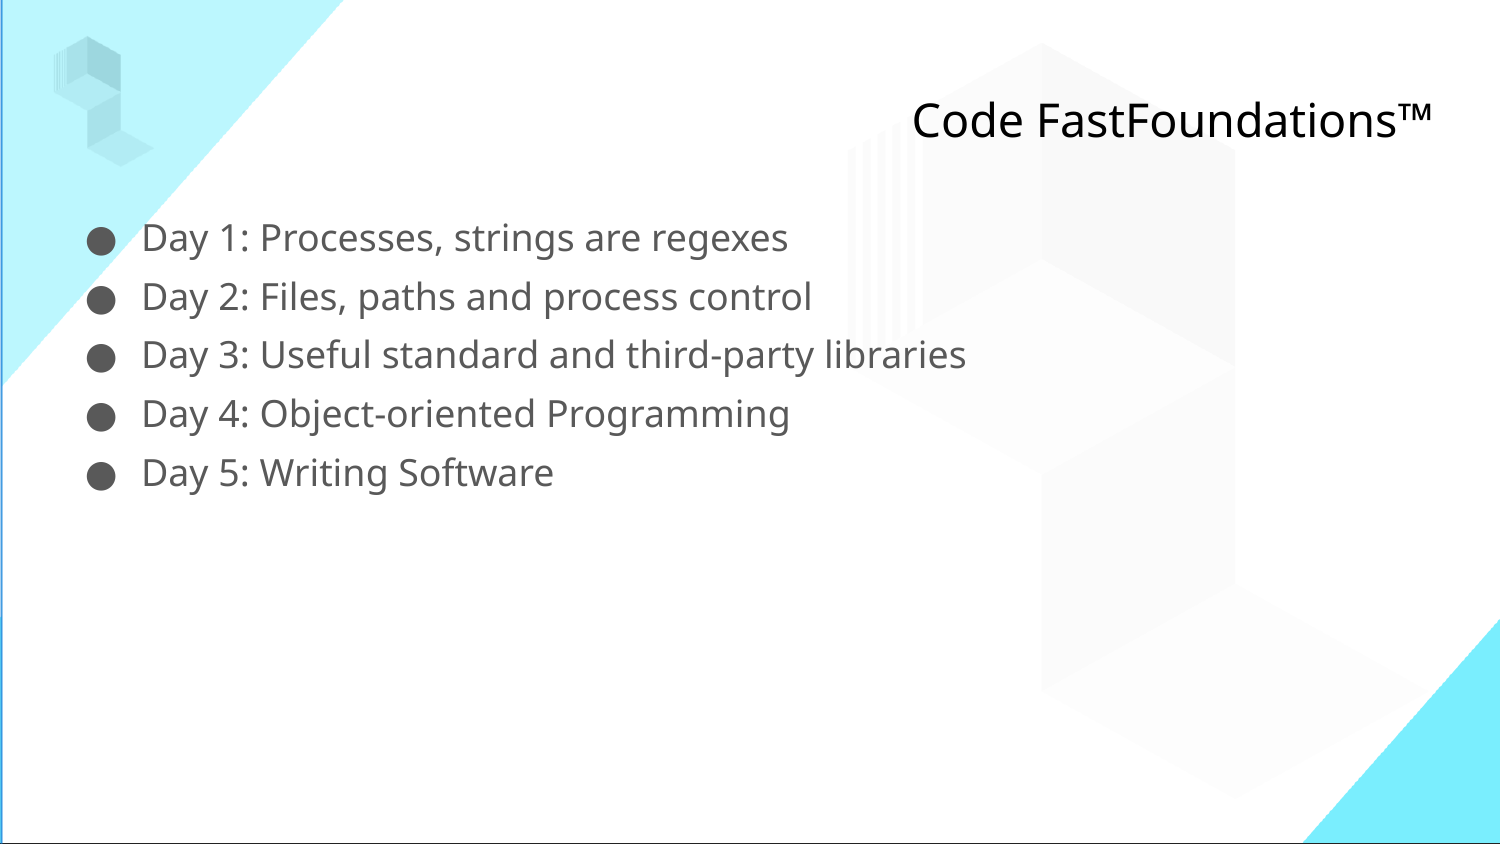

# Code FastFoundations™
Day 1: Processes, strings are regexes
Day 2: Files, paths and process control
Day 3: Useful standard and third-party libraries
Day 4: Object-oriented Programming
Day 5: Writing Software